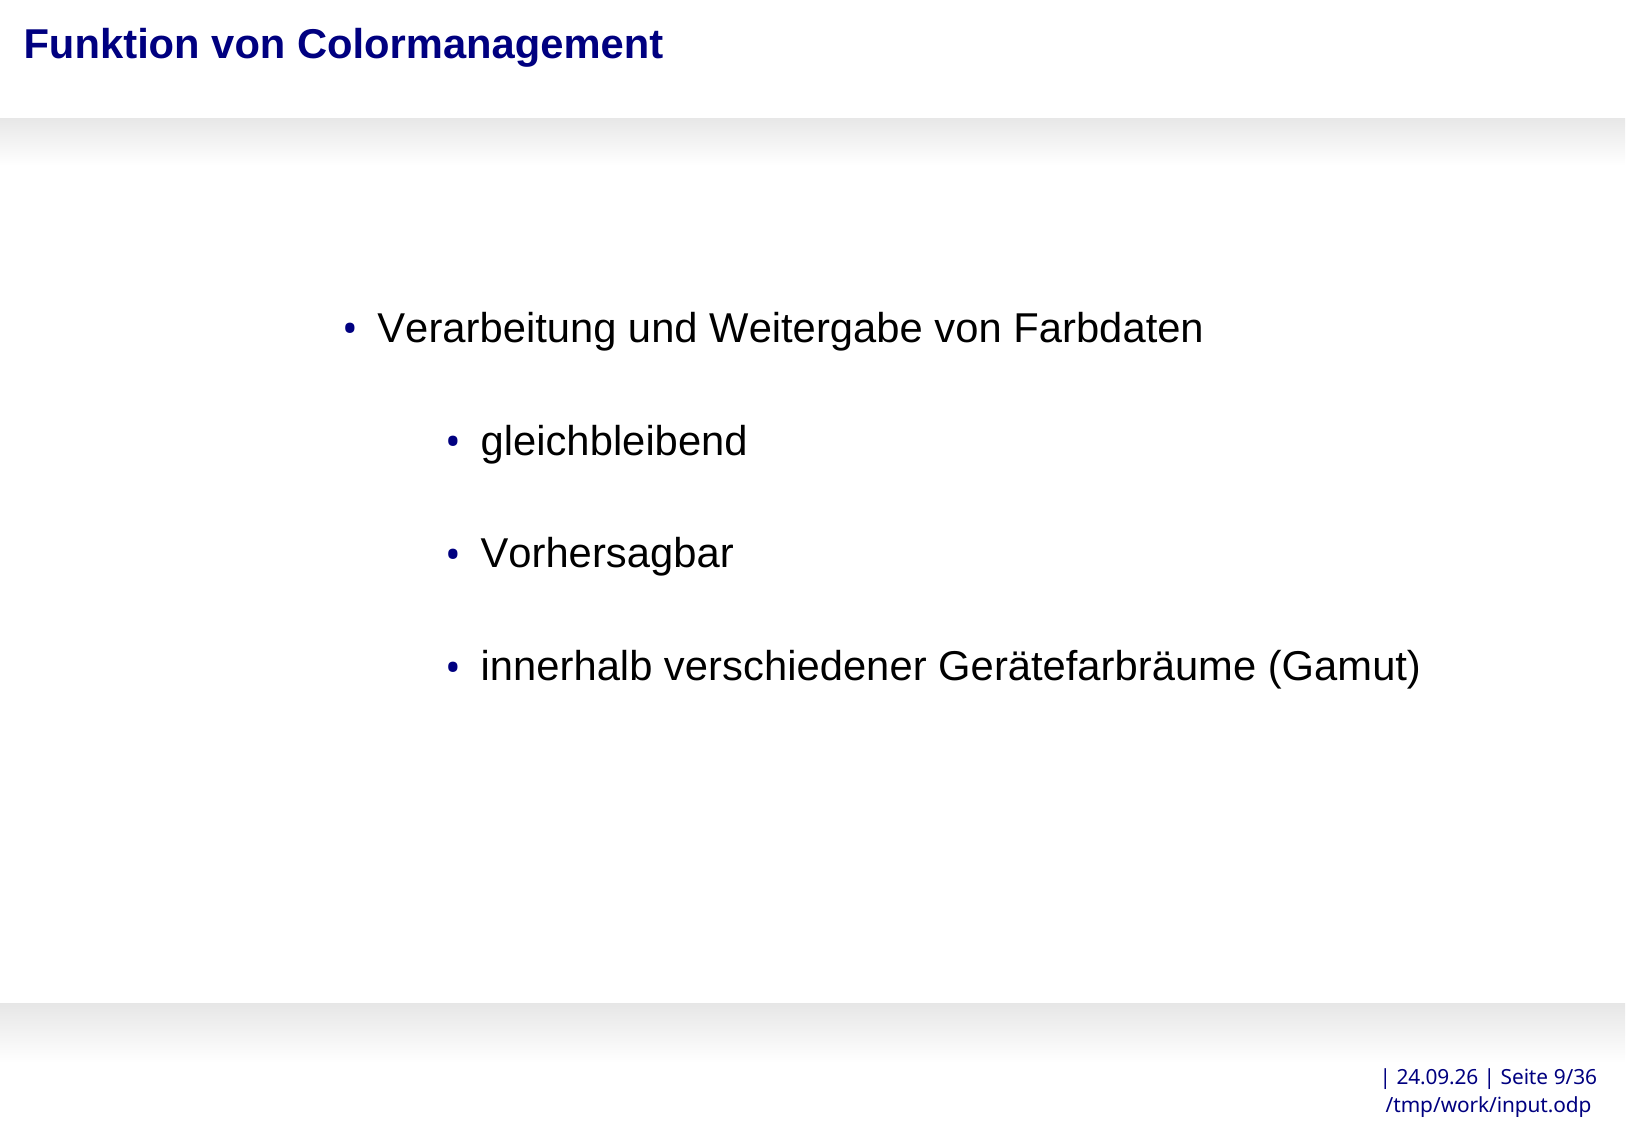

# Funktion von Colormanagement
Verarbeitung und Weitergabe von Farbdaten
gleichbleibend
Vorhersagbar
innerhalb verschiedener Gerätefarbräume (Gamut)